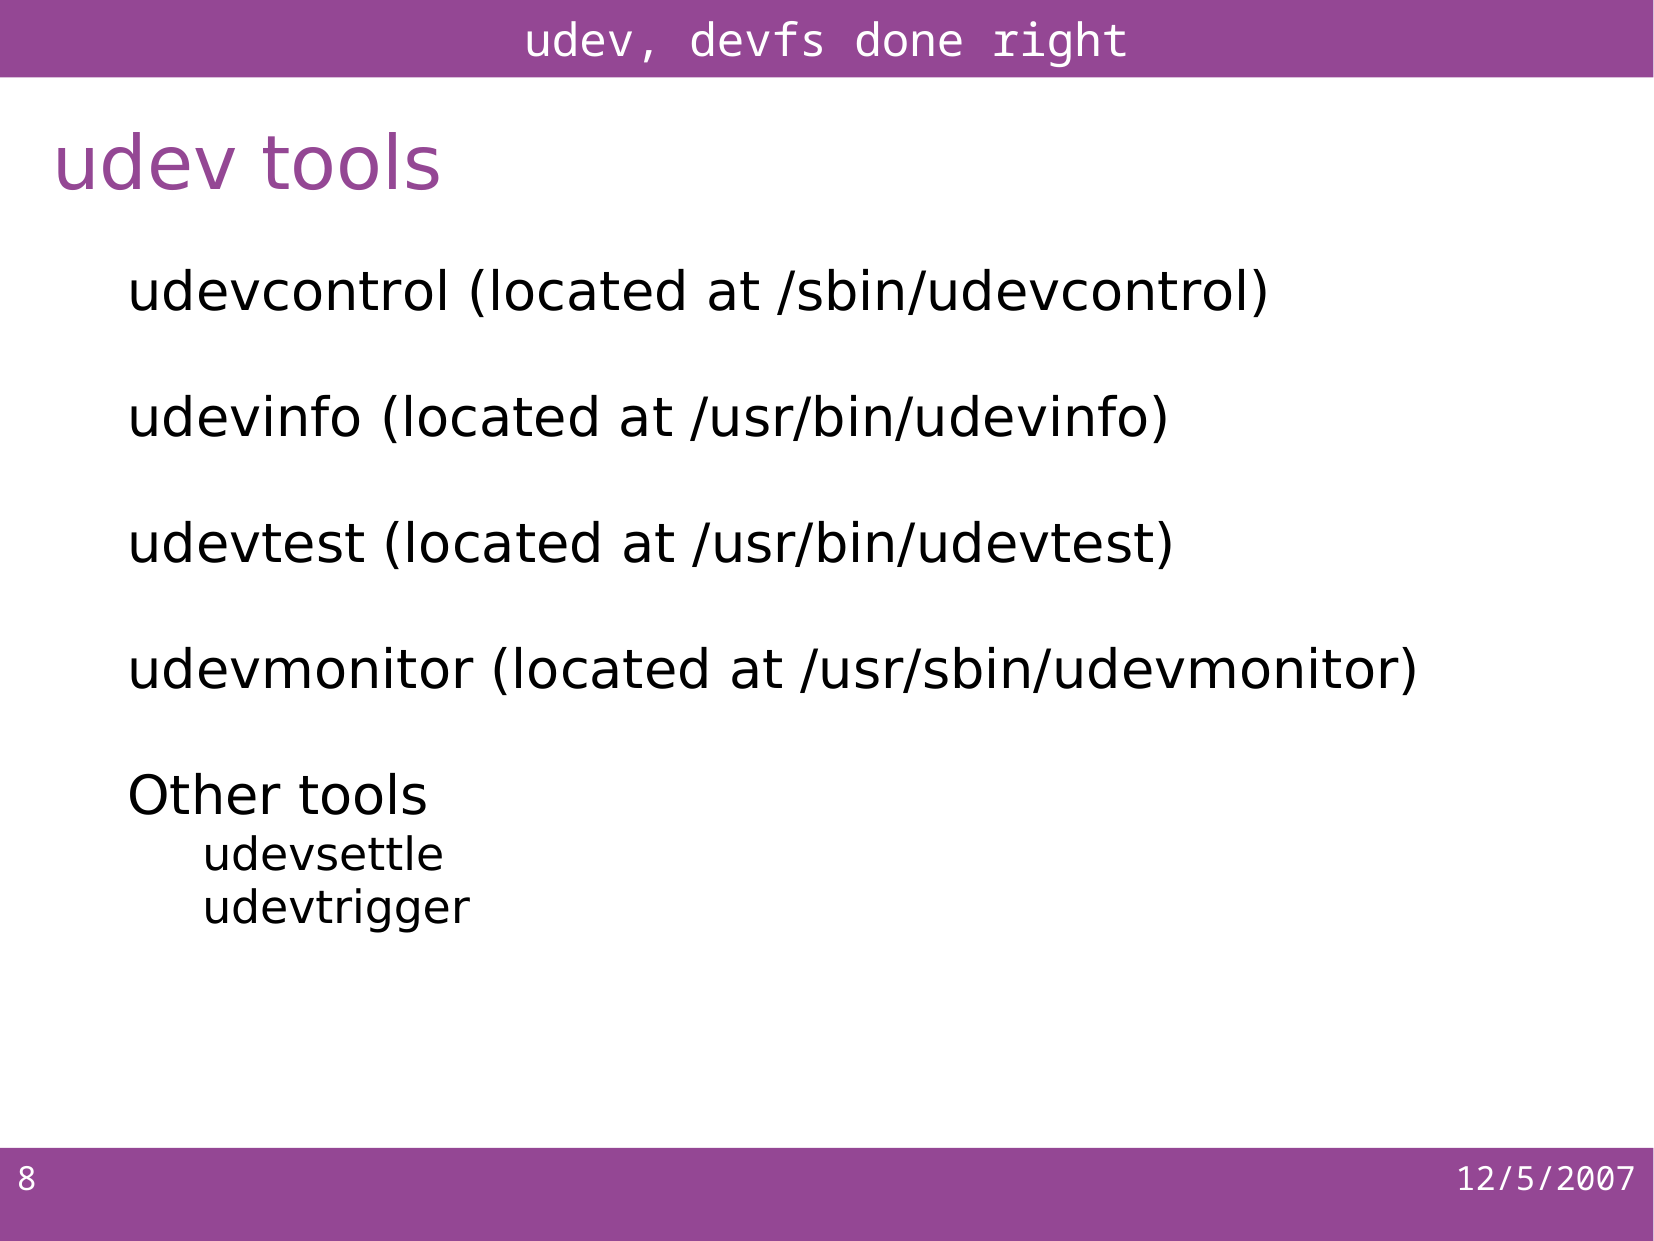

udev, devfs done right
udev tools
	udevcontrol (located at /sbin/udevcontrol)
	udevinfo (located at /usr/bin/udevinfo)
	udevtest (located at /usr/bin/udevtest)
	udevmonitor (located at /usr/sbin/udevmonitor)
	Other tools
		udevsettle
		udevtrigger